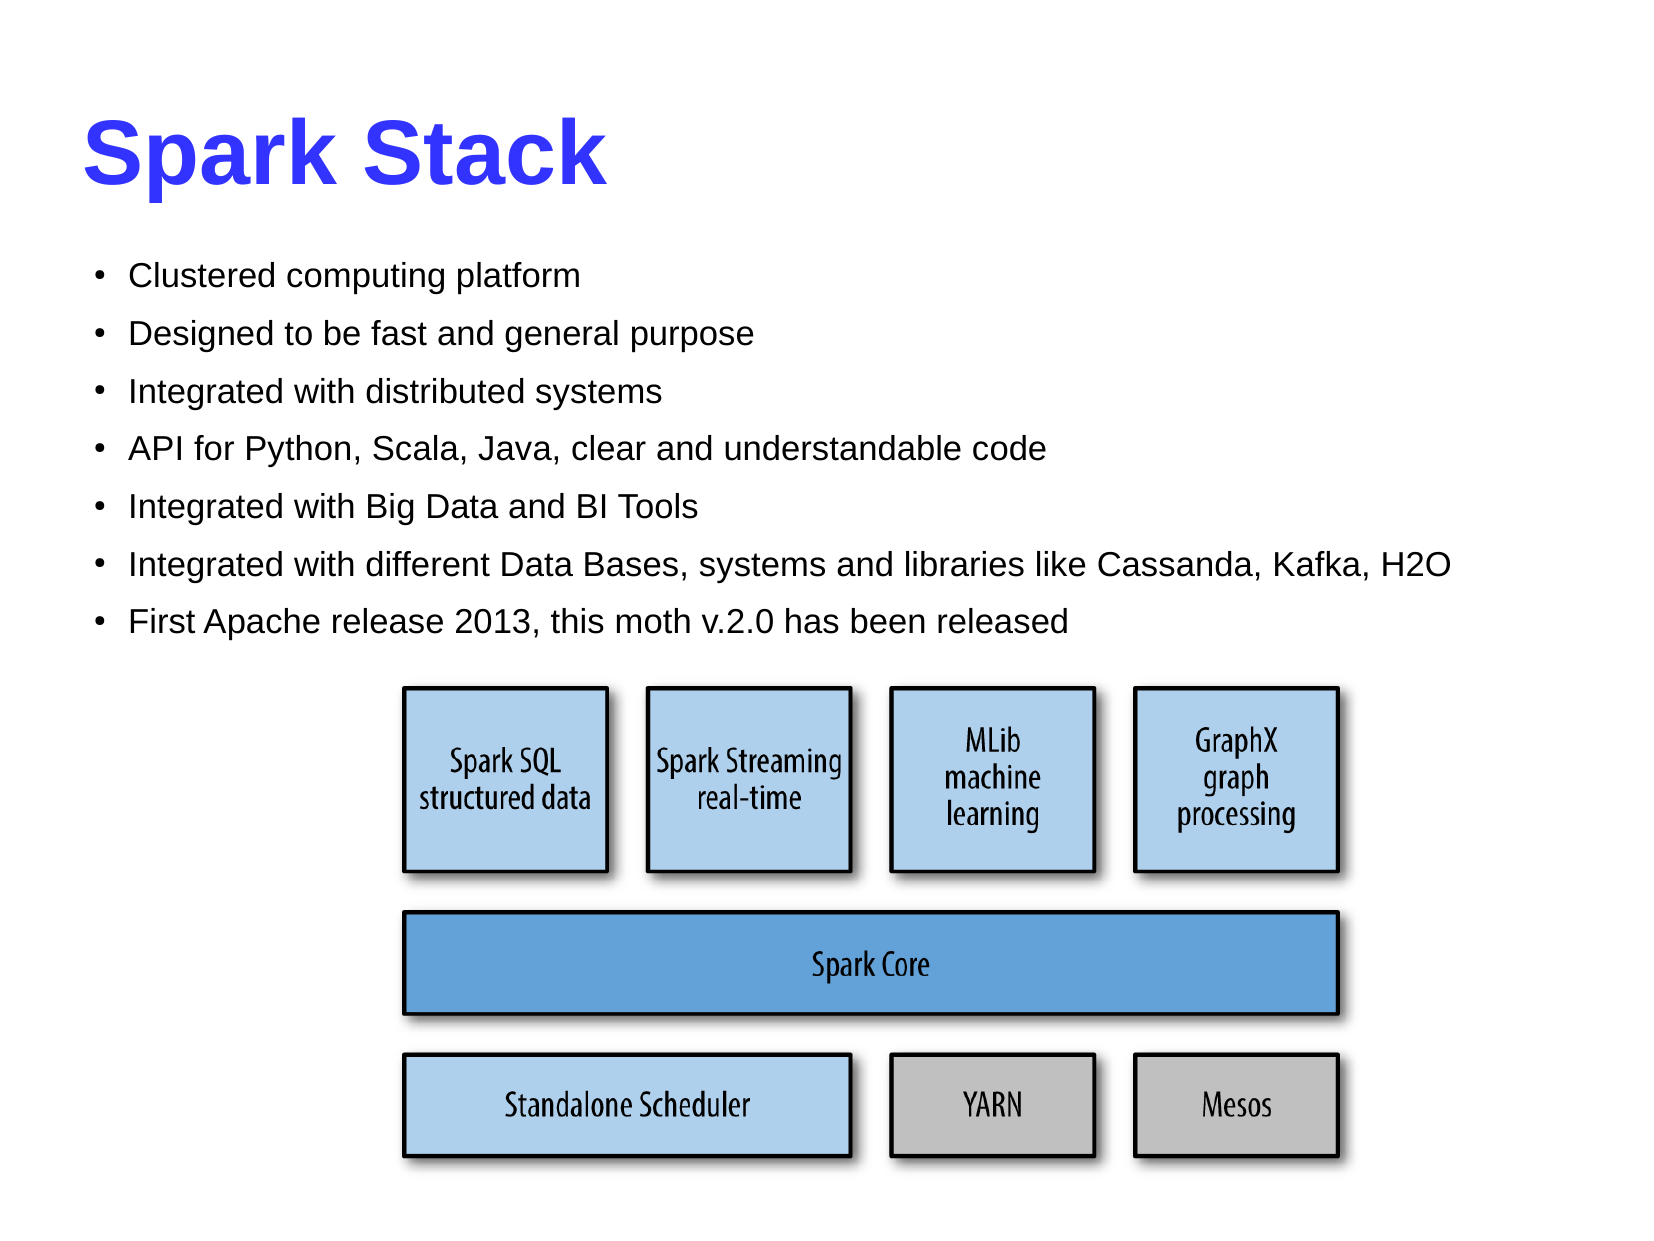

# Spark Stack
Clustered computing platform
Designed to be fast and general purpose
Integrated with distributed systems
API for Python, Scala, Java, clear and understandable code
Integrated with Big Data and BI Tools
Integrated with different Data Bases, systems and libraries like Cassanda, Kafka, H2O
First Apache release 2013, this moth v.2.0 has been released